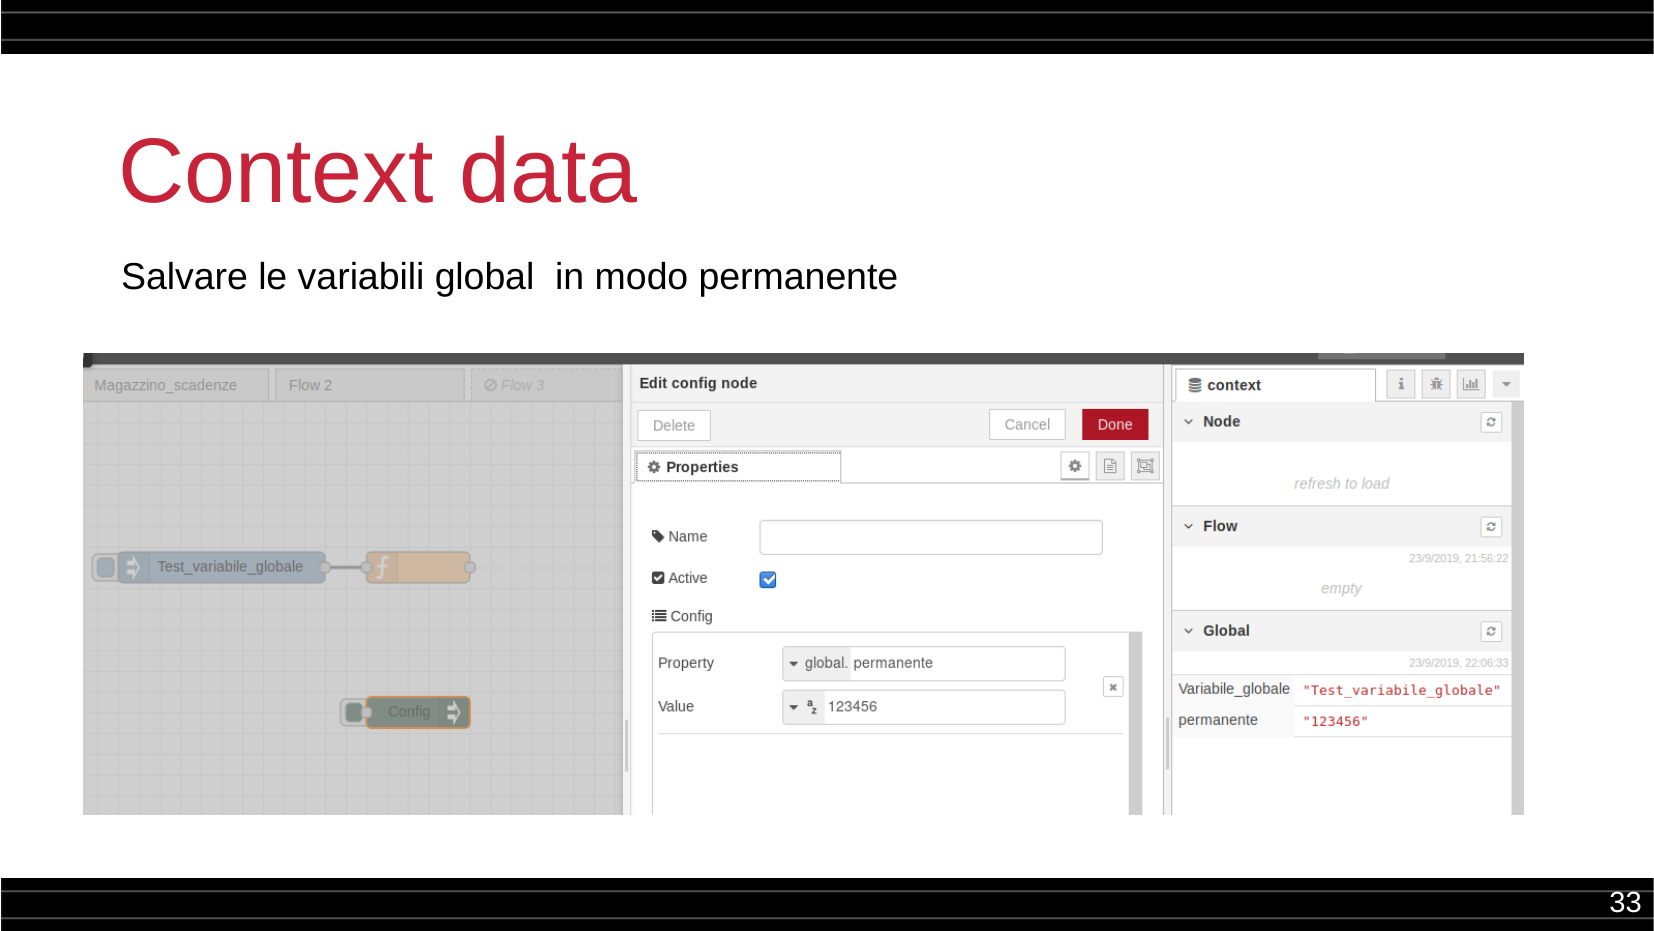

# Context data
Salvare le variabili global in modo permanente